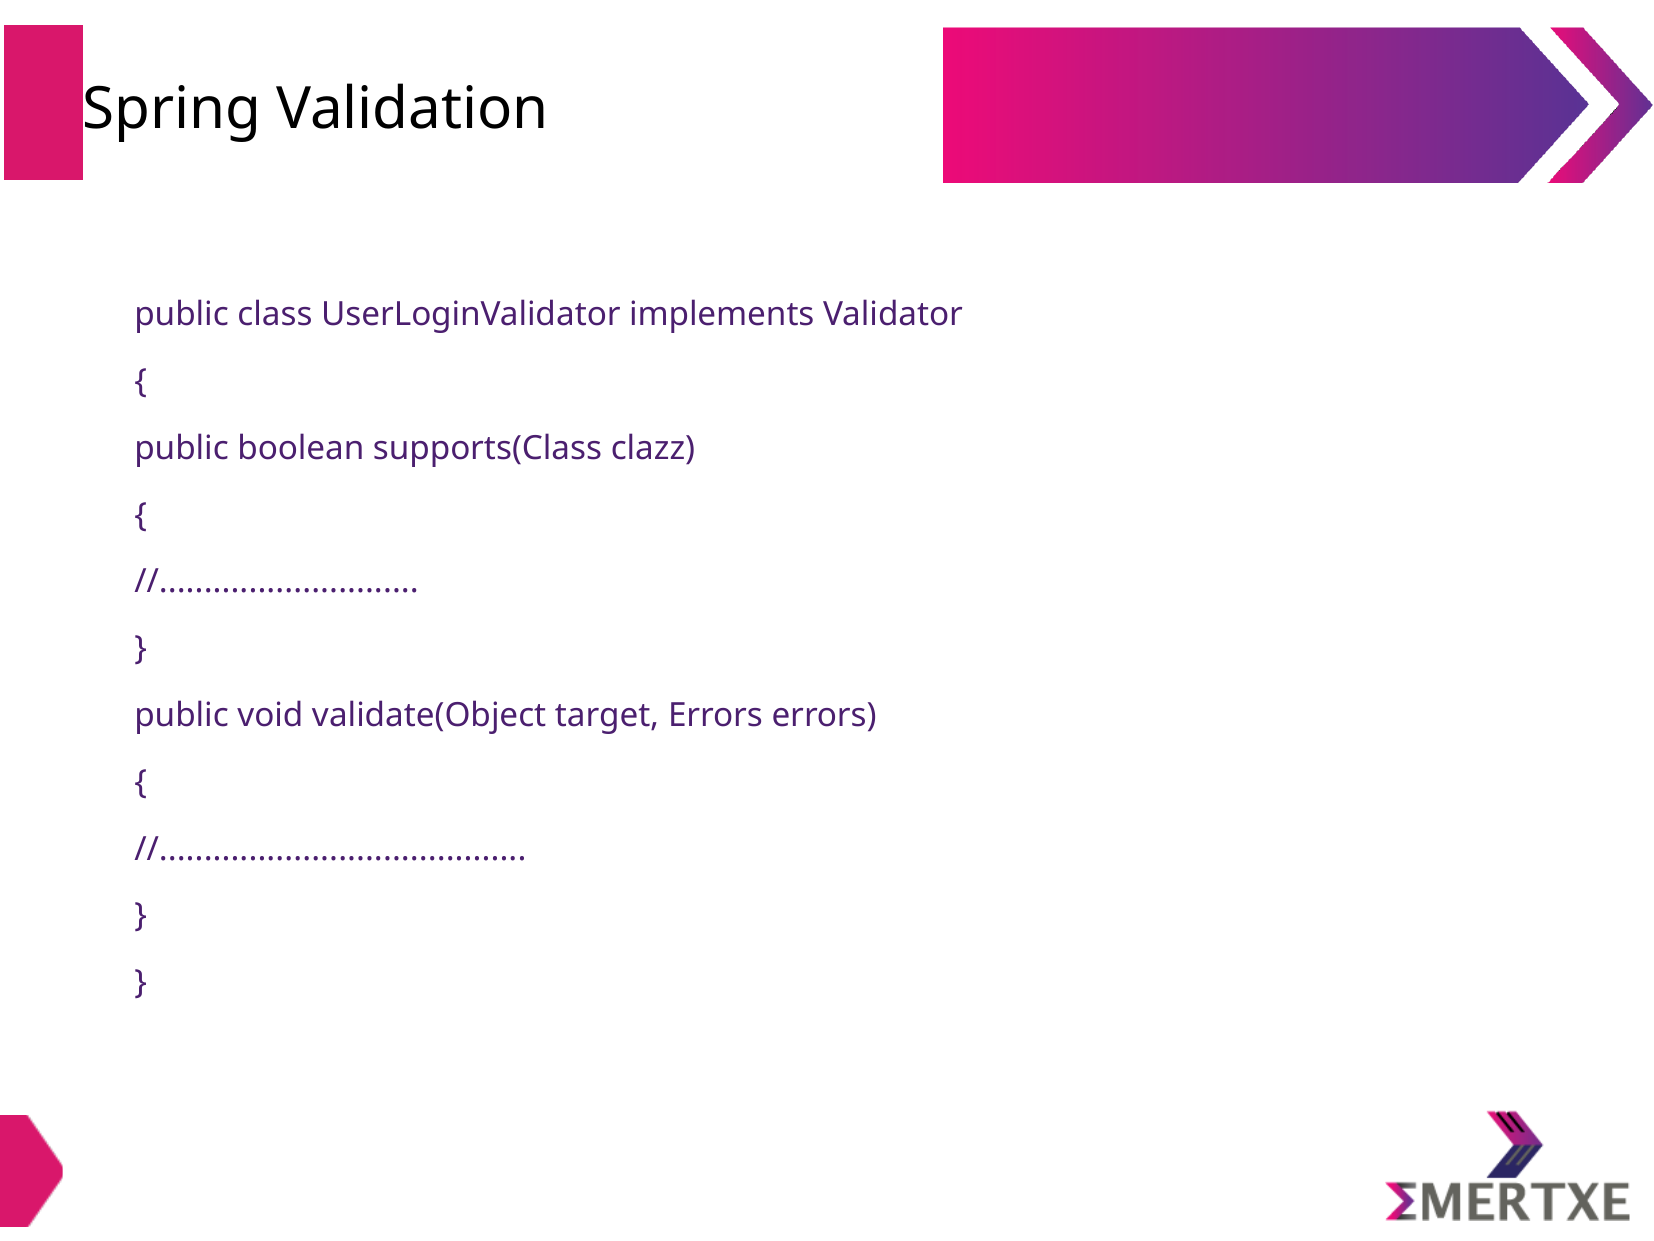

# Spring Validation
public class UserLoginValidator implements Validator
{
public boolean supports(Class clazz)
{
//.............................
}
public void validate(Object target, Errors errors)
{
//.........................................
}
}